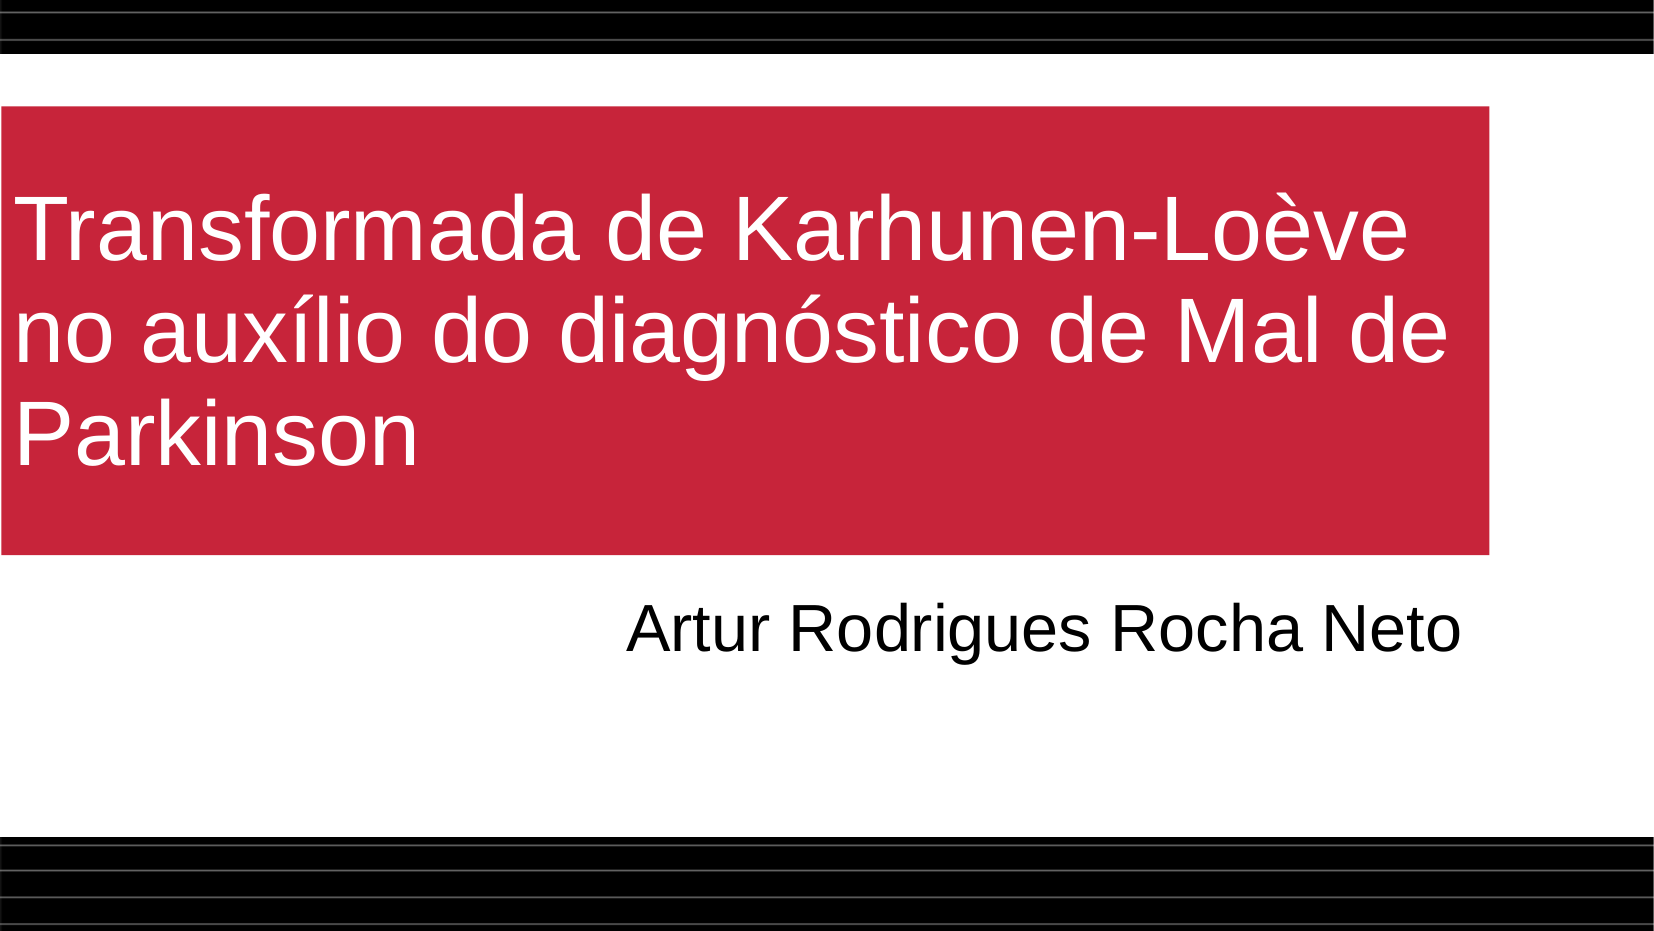

# Transformada de Karhunen-Loève no auxílio do diagnóstico de Mal de Parkinson
Artur Rodrigues Rocha Neto